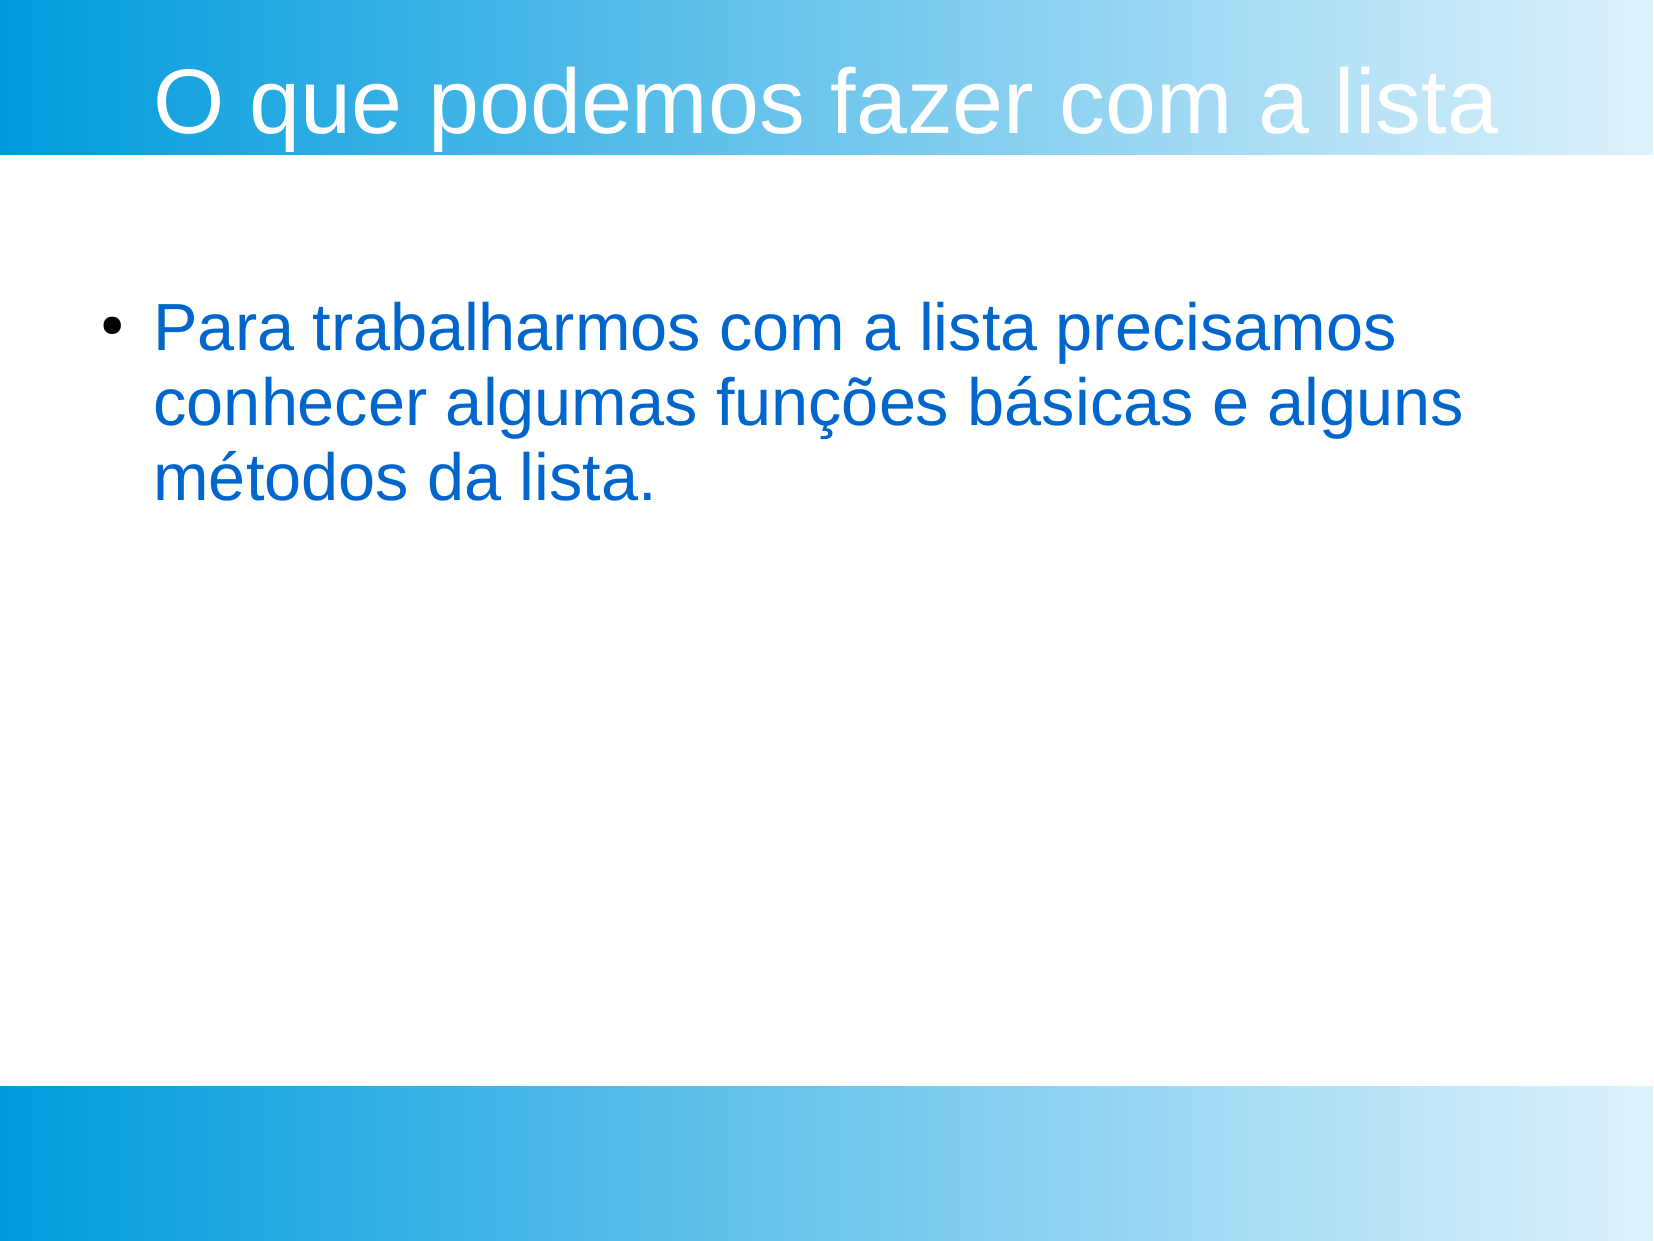

# O que podemos fazer com a lista
Para trabalharmos com a lista precisamos conhecer algumas funções básicas e alguns métodos da lista.